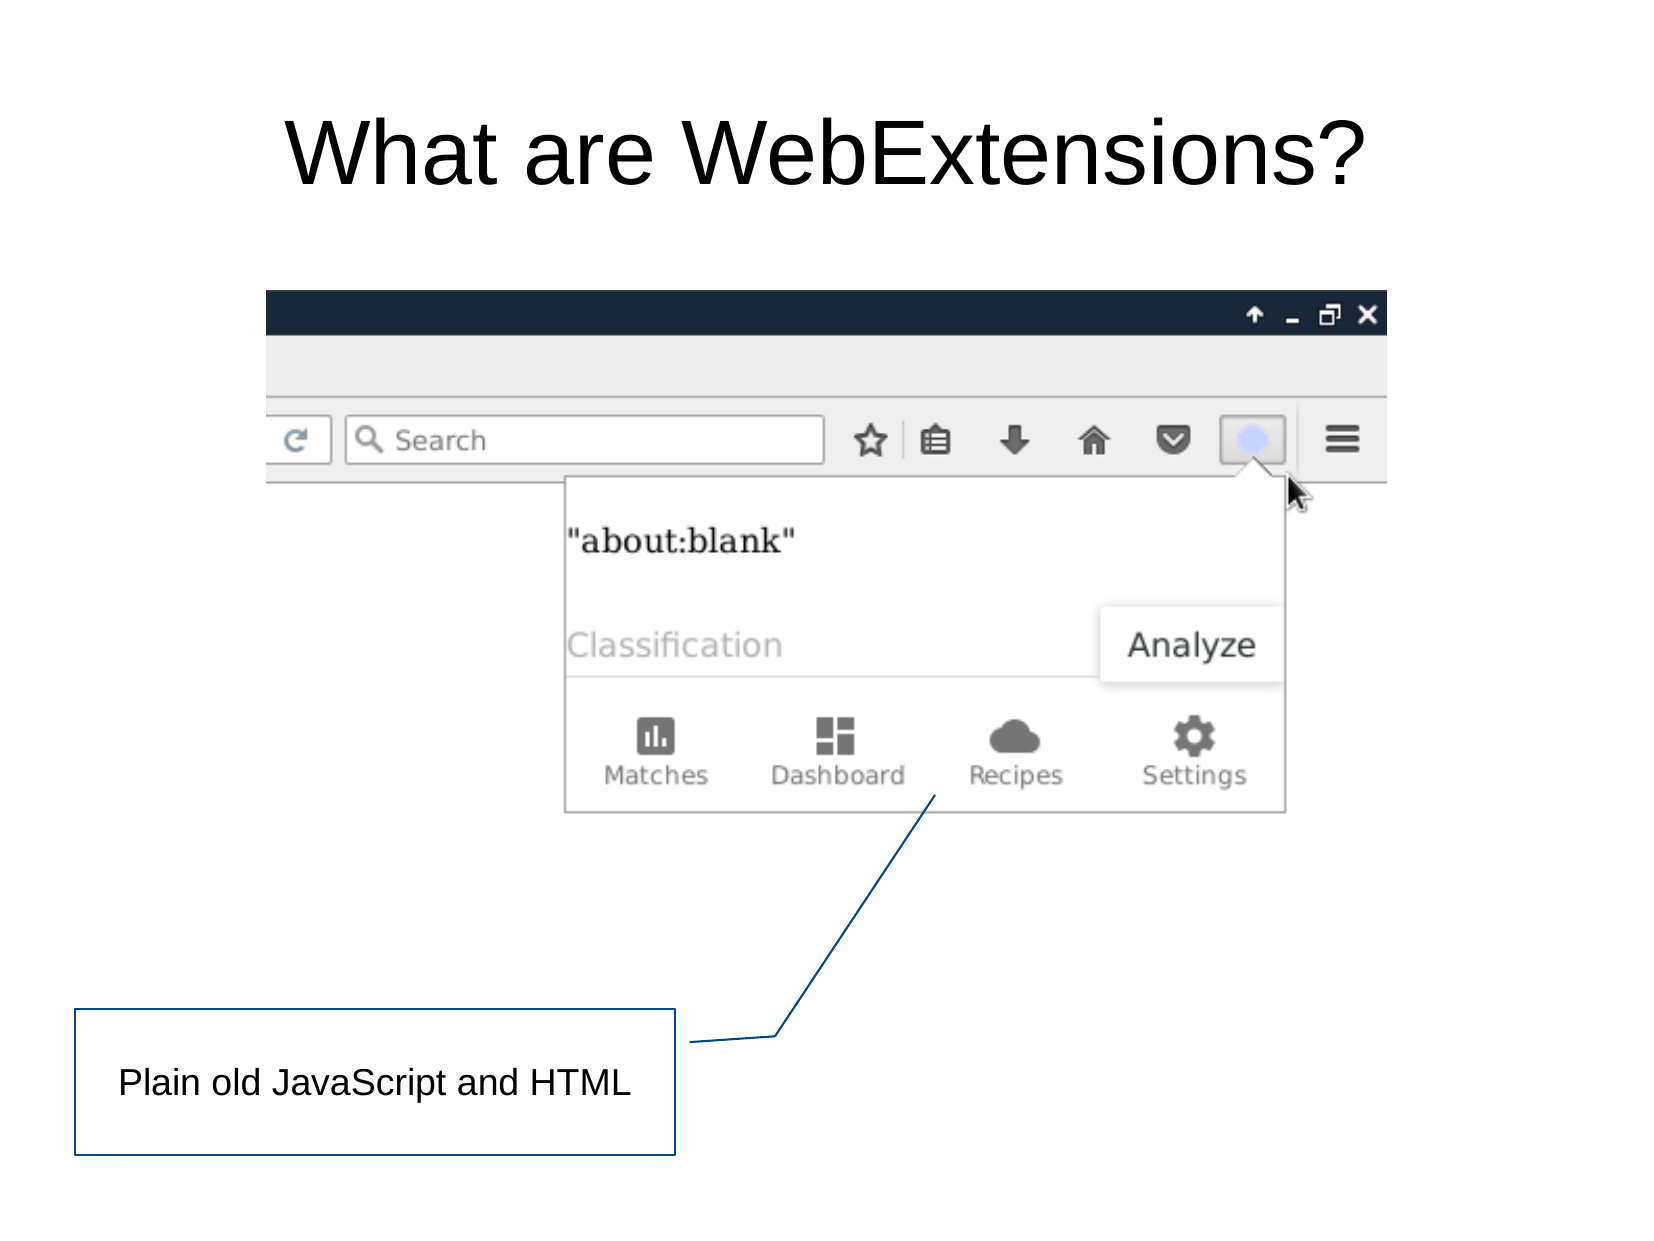

# What are WebExtensions?
Plain old JavaScript and HTML